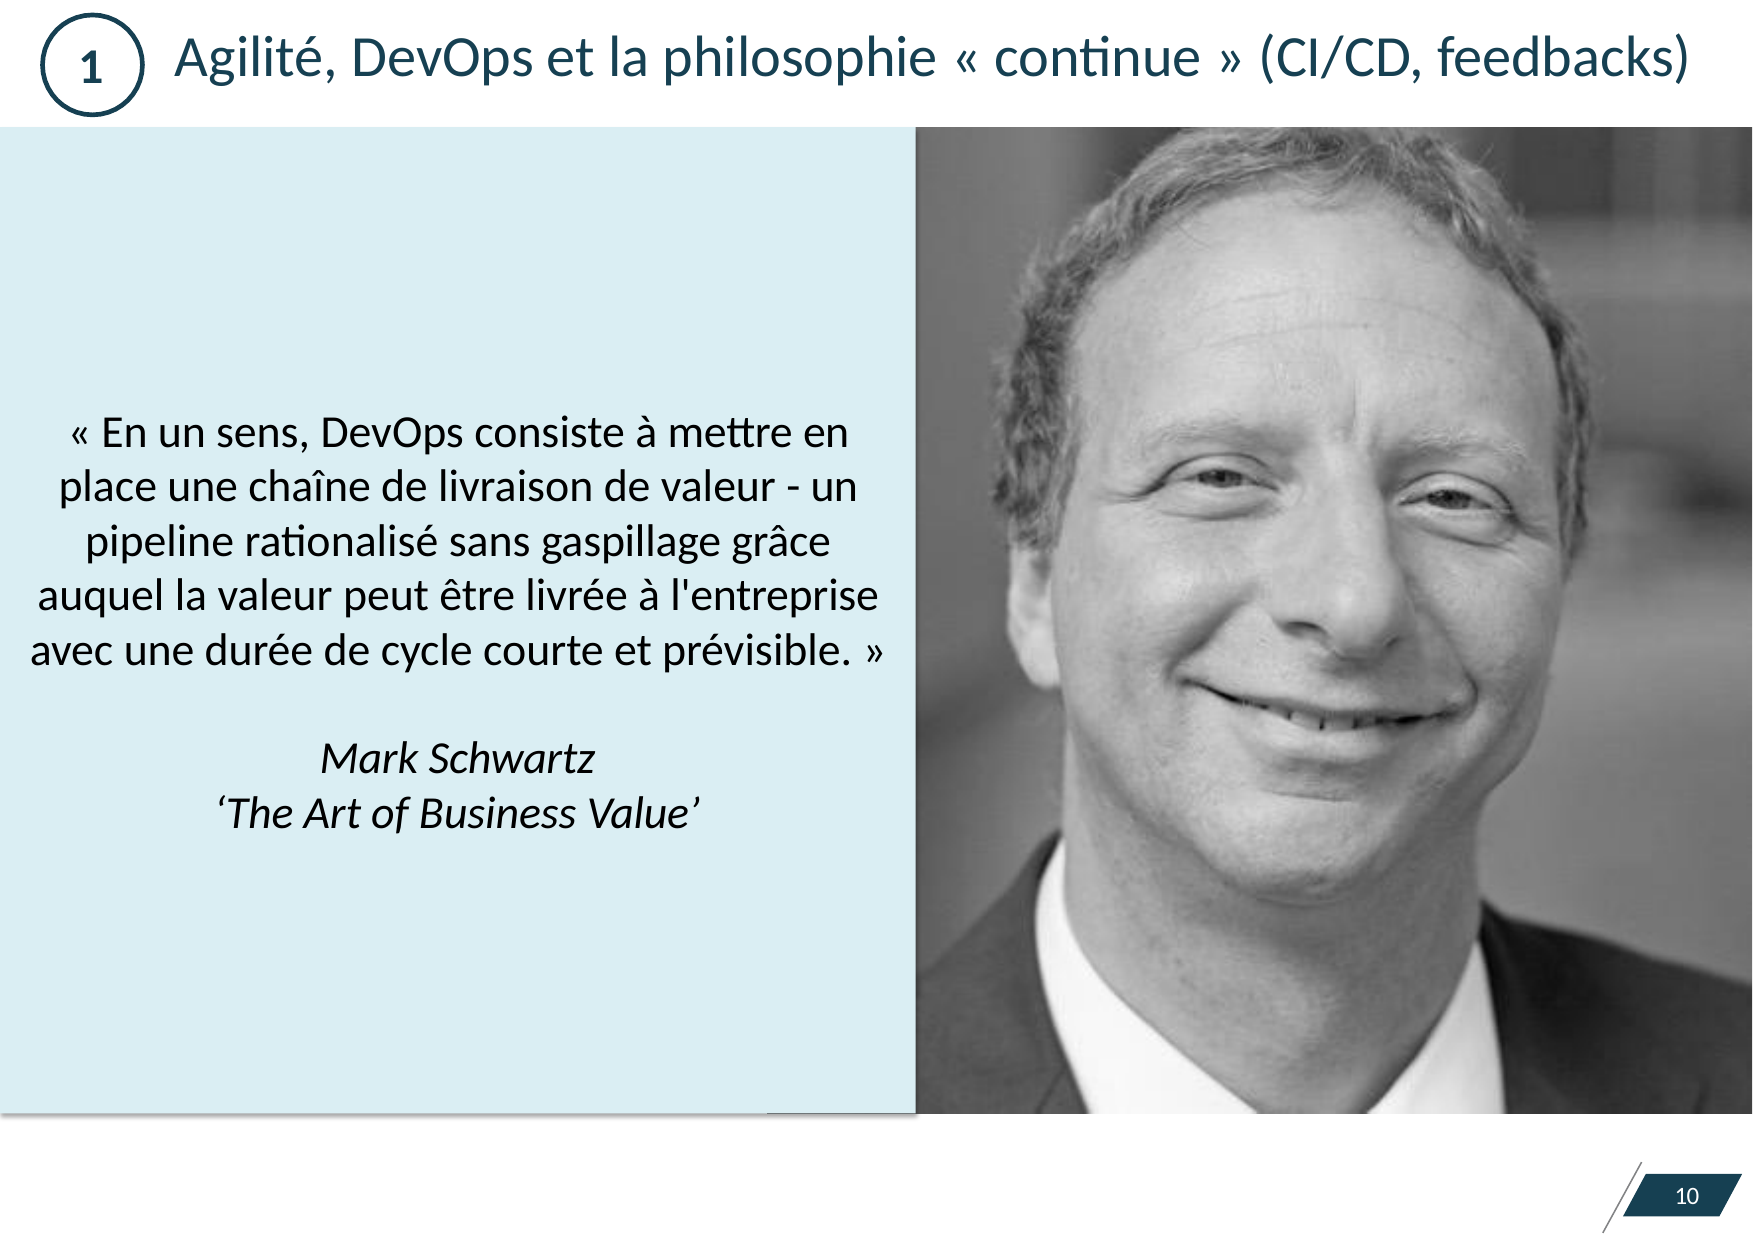

# Agilité, DevOps et la philosophie « continue » (CI/CD, feedbacks)
1
« En un sens, DevOps consiste à mettre en place une chaîne de livraison de valeur - un pipeline rationalisé sans gaspillage grâce auquel la valeur peut être livrée à l'entreprise avec une durée de cycle courte et prévisible. »
Mark Schwartz
‘The Art of Business Value’